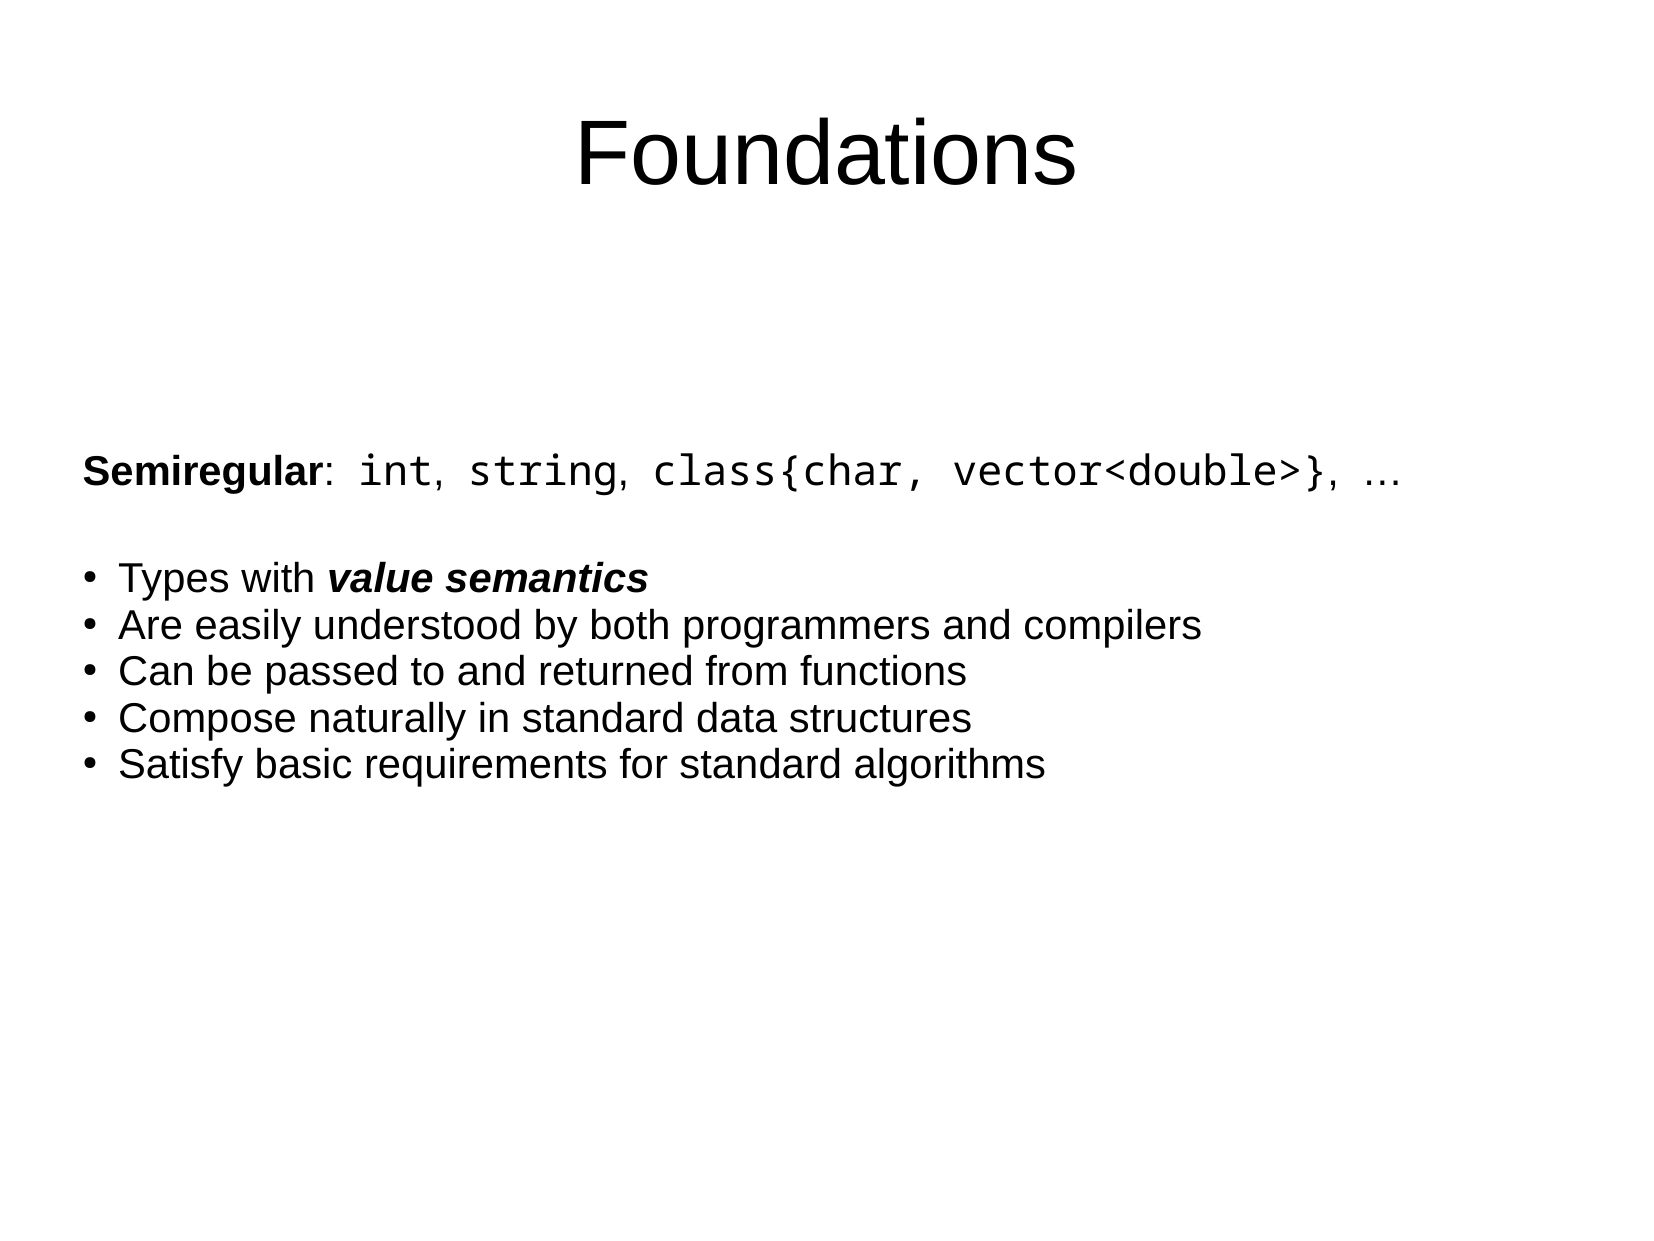

Foundations
# Semiregular: int, string, class{char, vector<double>}, …
Types with value semantics
Are easily understood by both programmers and compilers
Can be passed to and returned from functions
Compose naturally in standard data structures
Satisfy basic requirements for standard algorithms